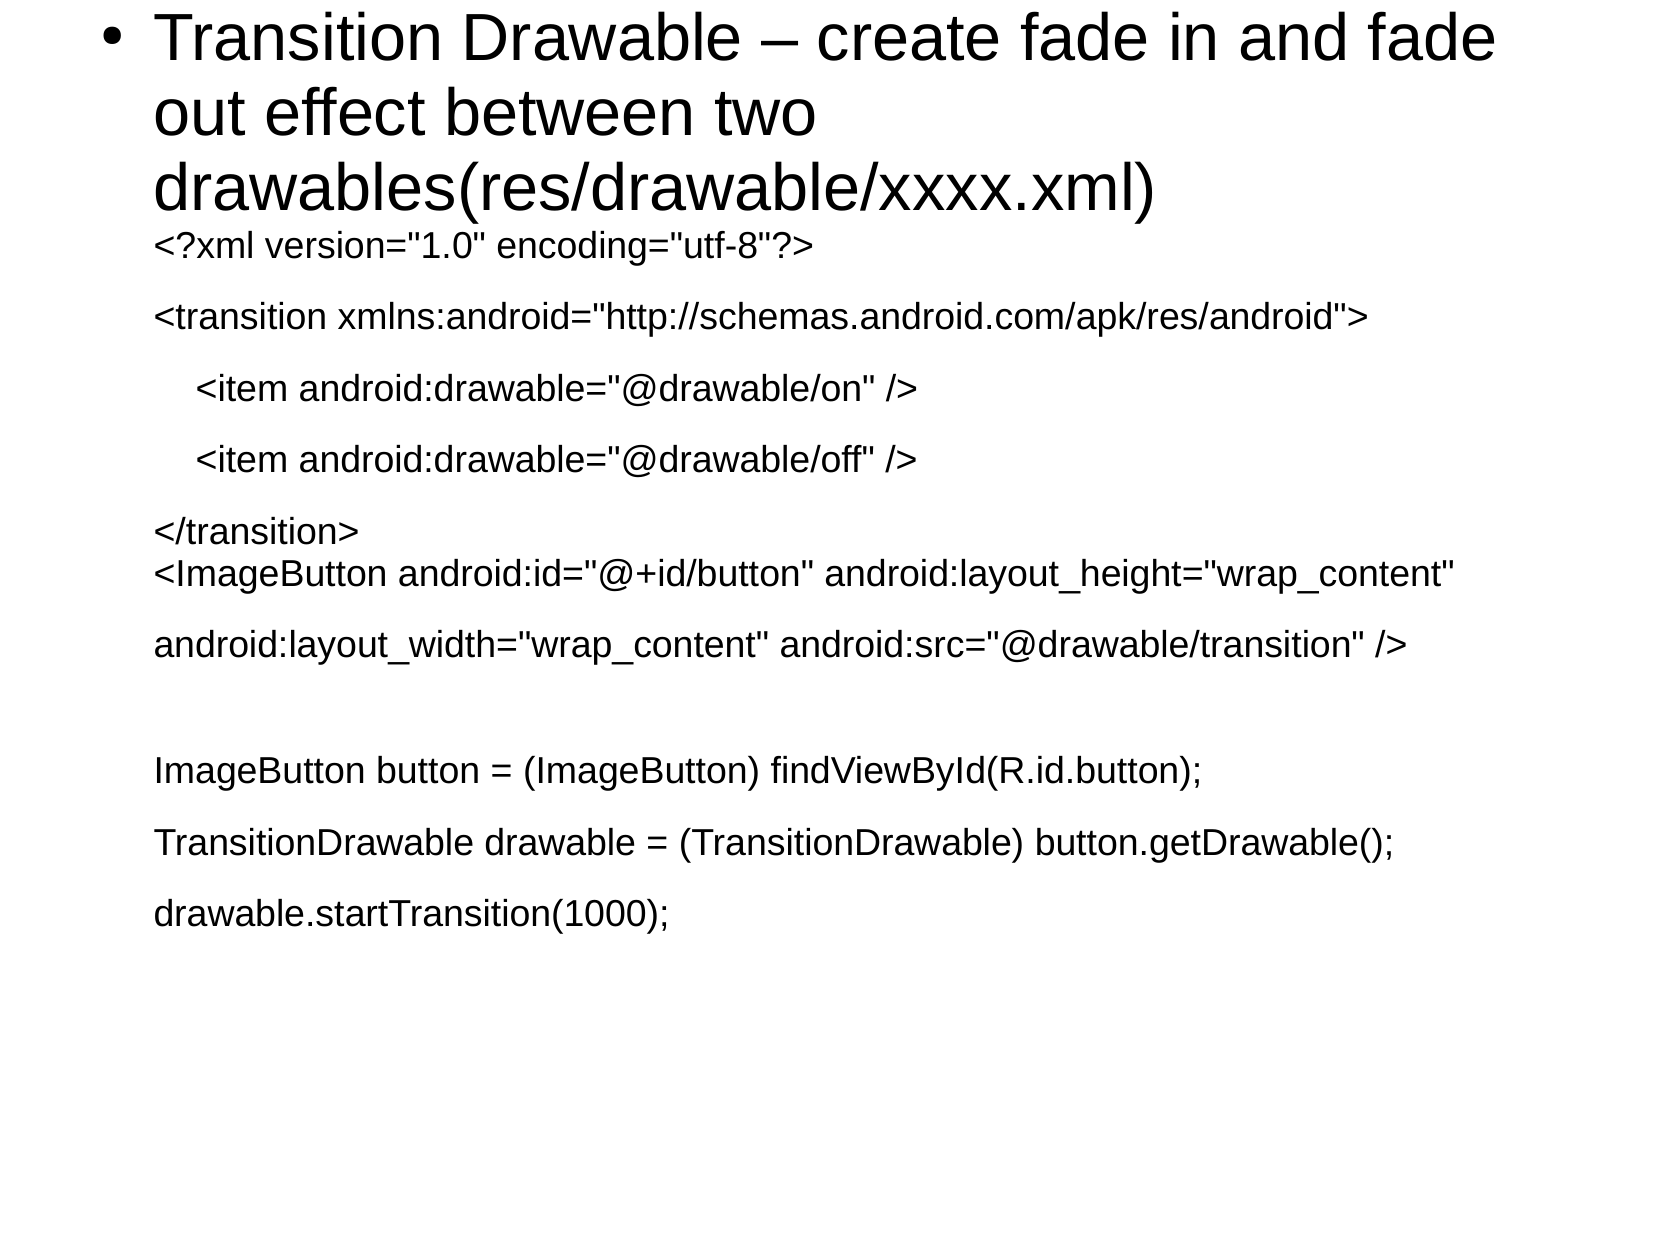

# Transition Drawable – create fade in and fade out effect between two drawables(res/drawable/xxxx.xml) <?xml version="1.0" encoding="utf-8"?>
<transition xmlns:android="http://schemas.android.com/apk/res/android">
 <item android:drawable="@drawable/on" />
 <item android:drawable="@drawable/off" />
</transition>
<ImageButton android:id="@+id/button" android:layout_height="wrap_content"
android:layout_width="wrap_content" android:src="@drawable/transition" />
ImageButton button = (ImageButton) findViewById(R.id.button);
TransitionDrawable drawable = (TransitionDrawable) button.getDrawable();
drawable.startTransition(1000);